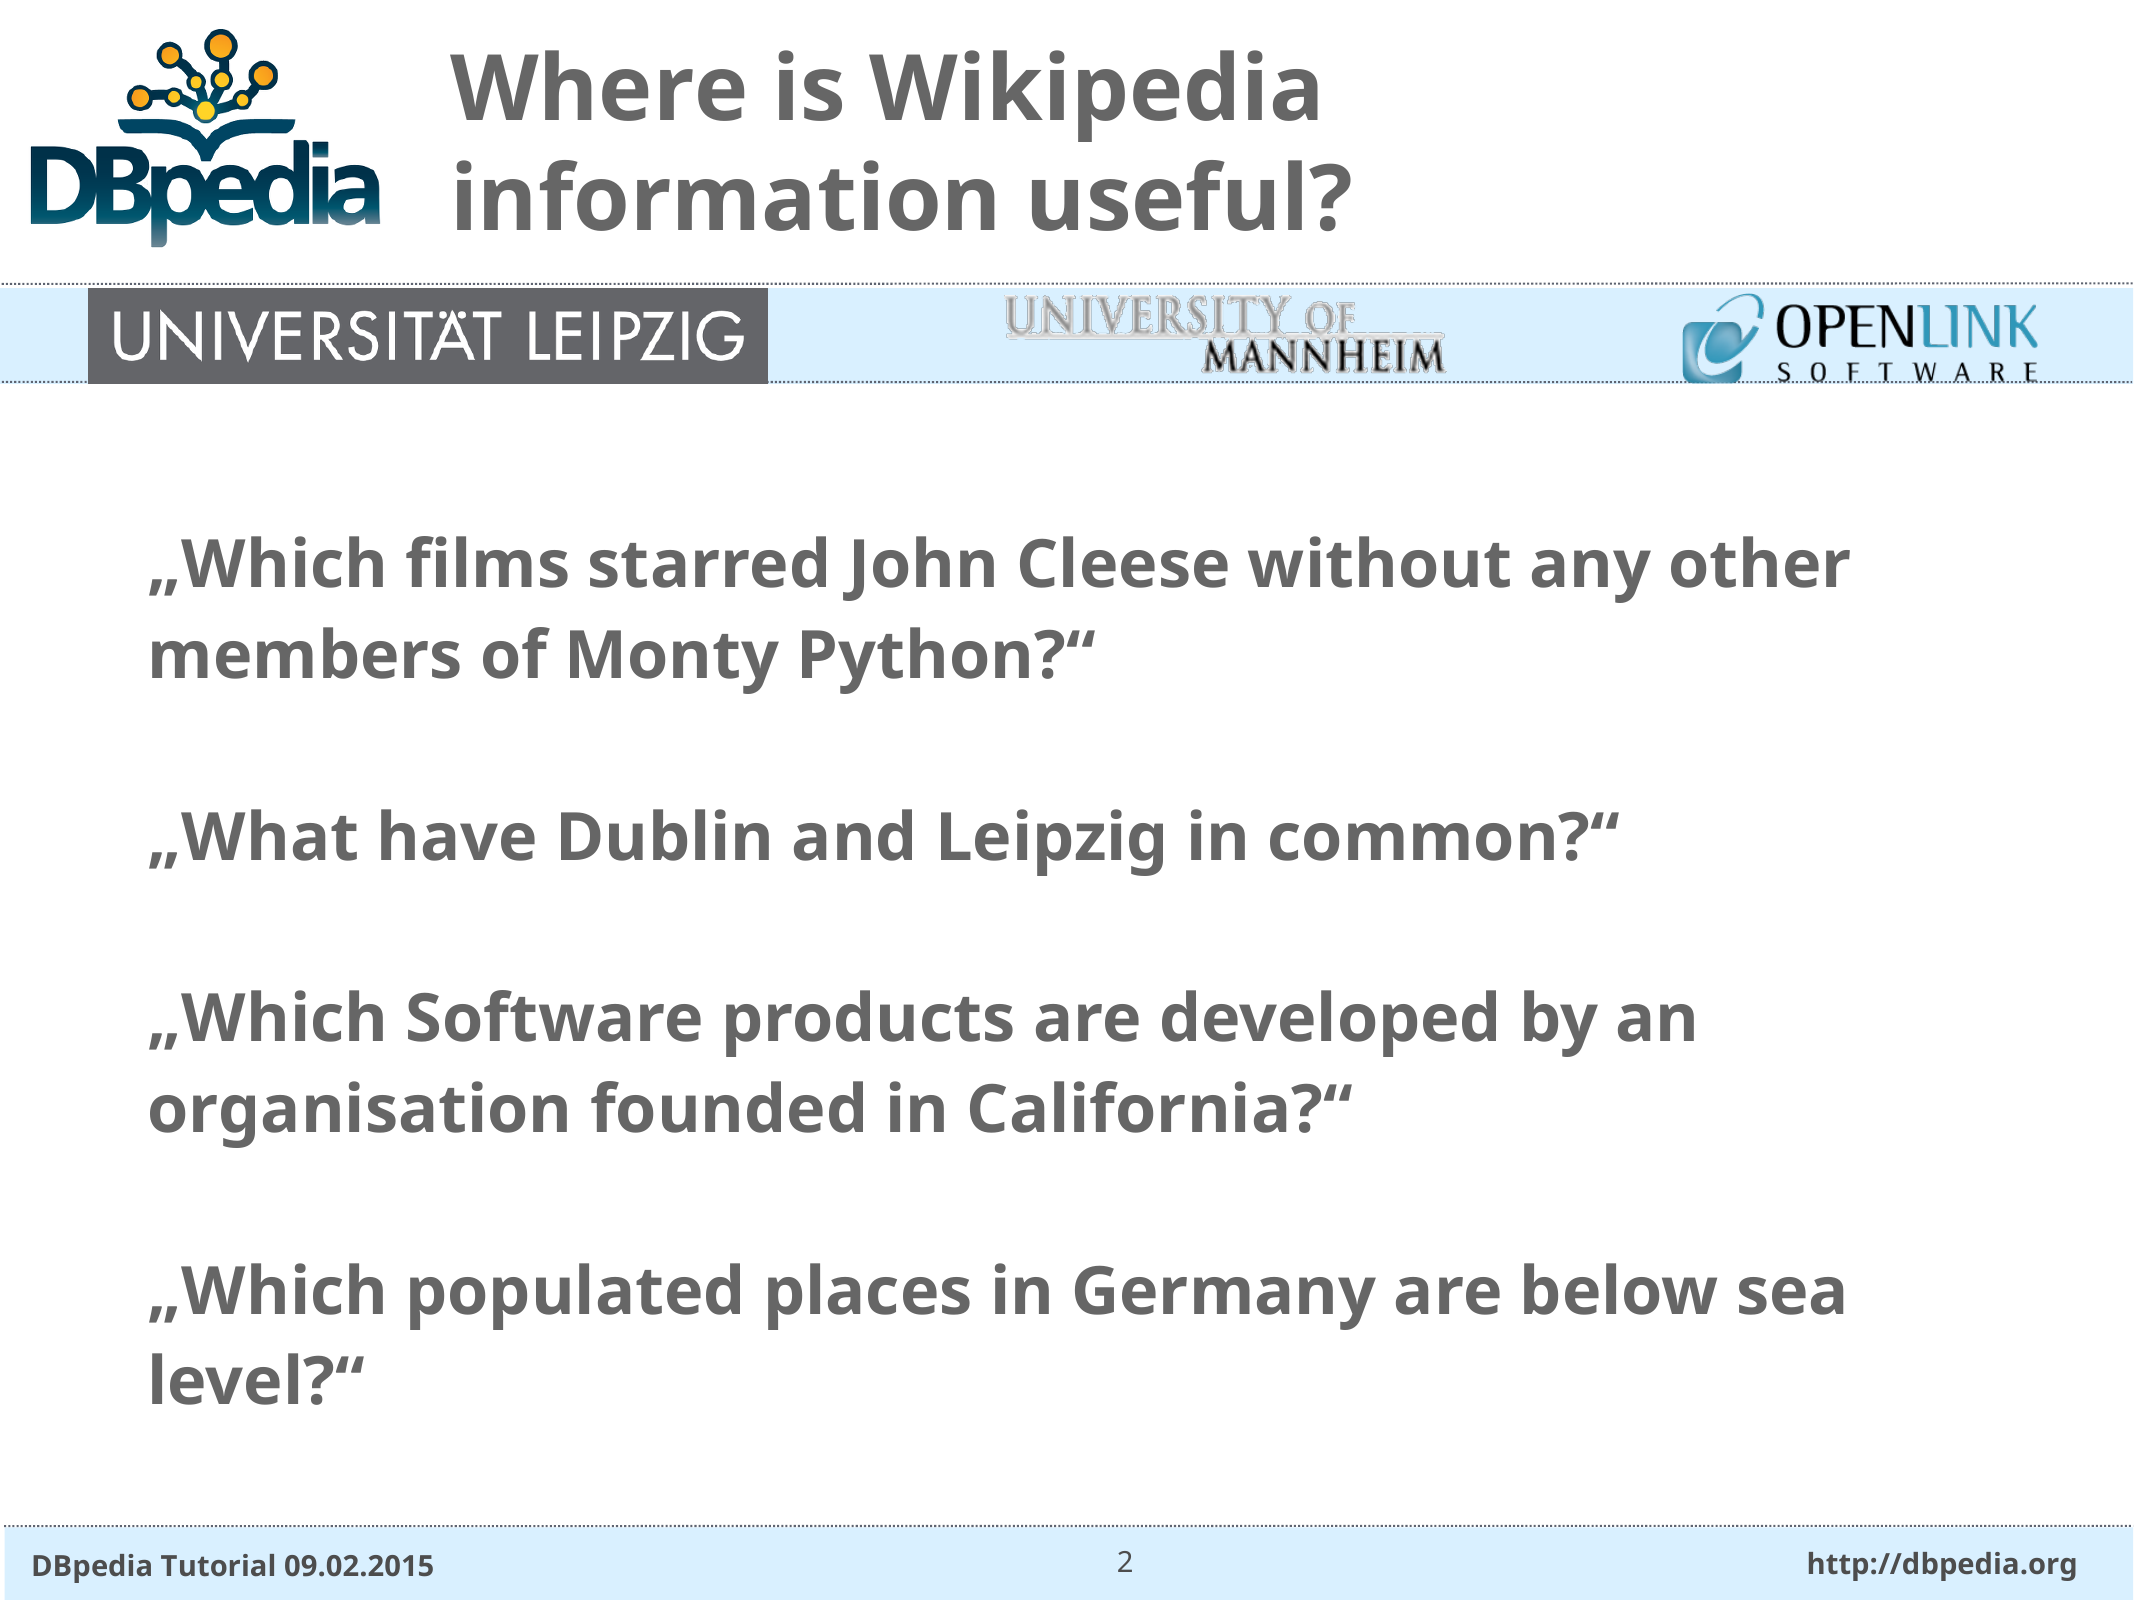

# Where is Wikipedia information useful?
„Which films starred John Cleese without any other members of Monty Python?“
„What have Dublin and Leipzig in common?“
„Which Software products are developed by an organisation founded in California?“
„Which populated places in Germany are below sea level?“